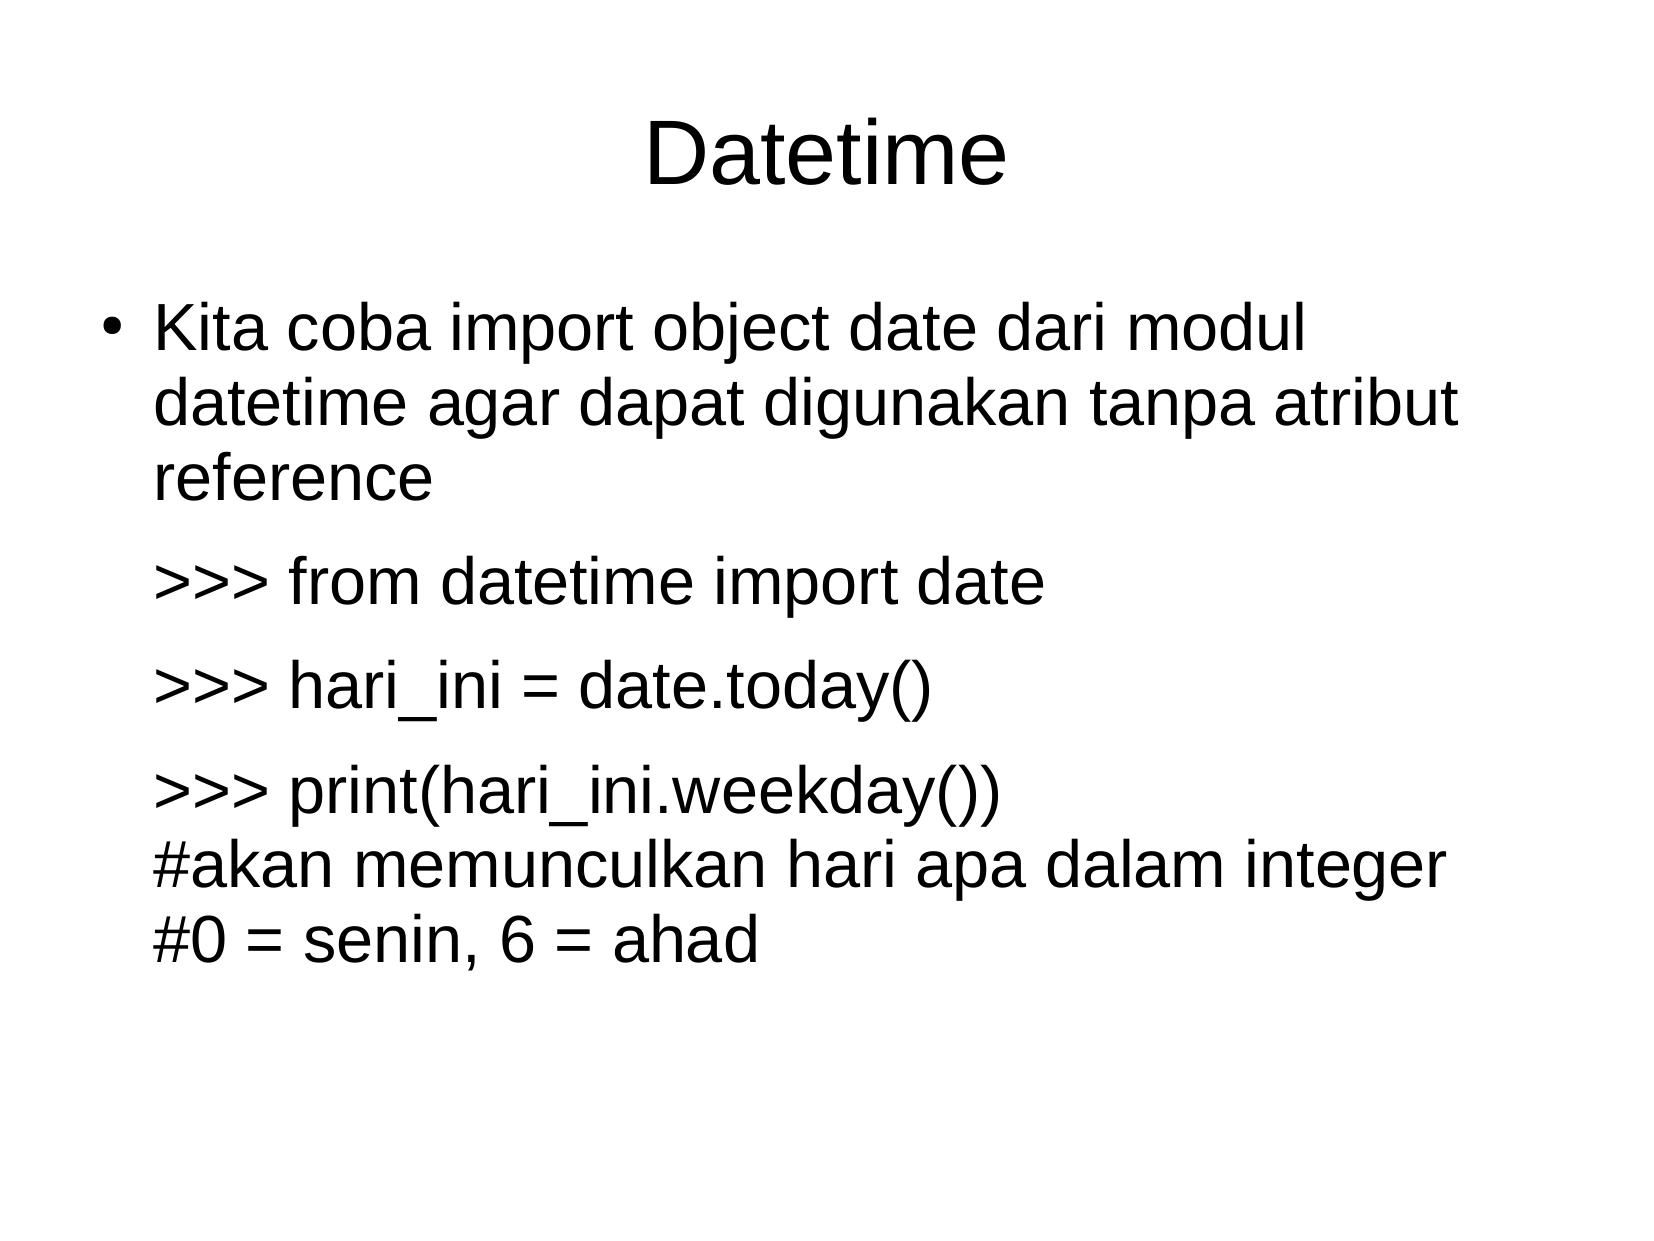

# Datetime
Kita coba import object date dari modul datetime agar dapat digunakan tanpa atribut reference
>>> from datetime import date
>>> hari_ini = date.today()
>>> print(hari_ini.weekday())
#akan memunculkan hari apa dalam integer
#0 = senin, 6 = ahad